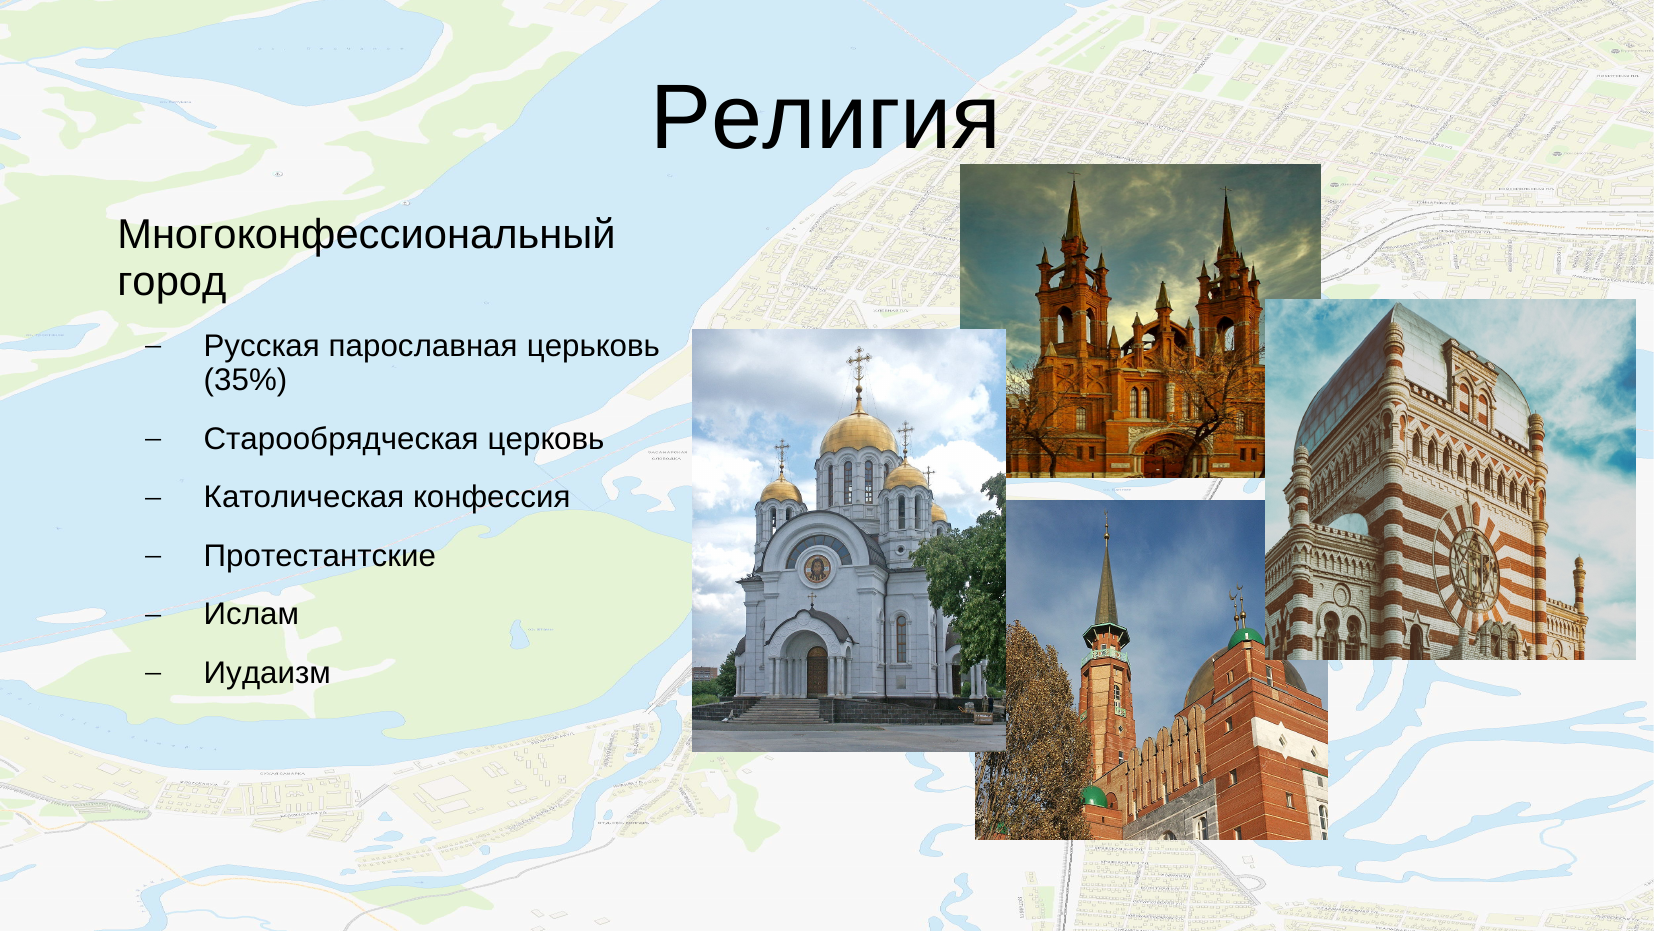

Религия
Многоконфессиональный город
Русская парославная церьковь (35%)
Старообрядческая церковь
Католическая конфессия
Протестантские
Ислам
Иудаизм